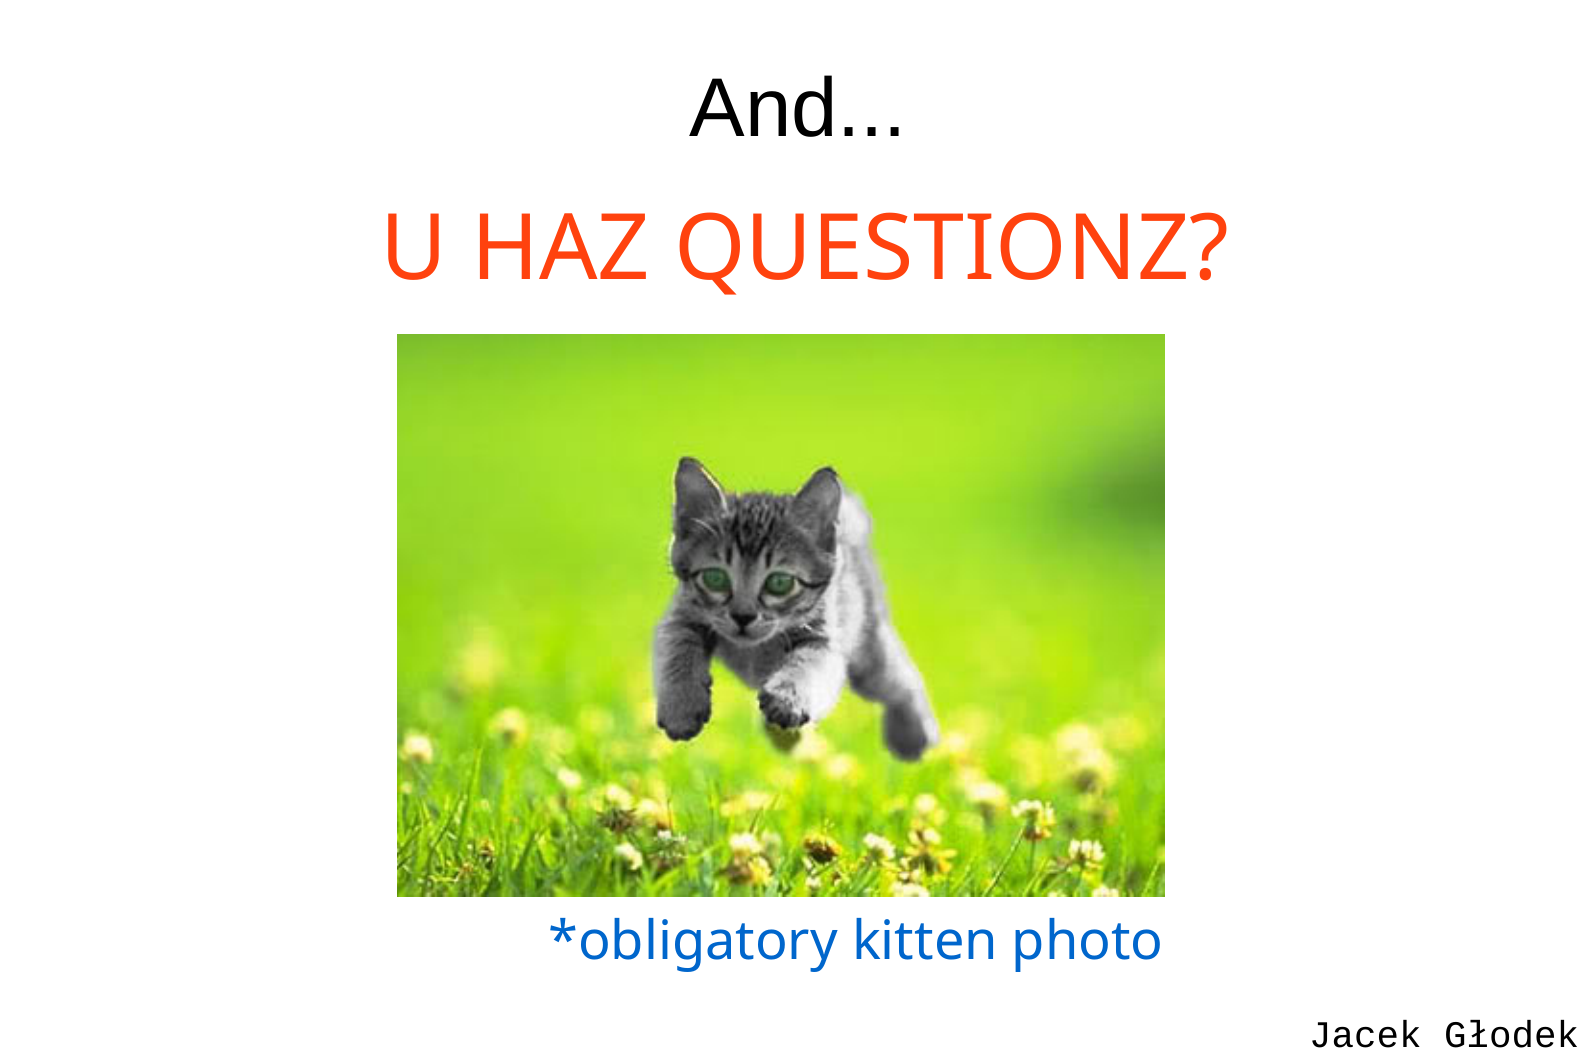

And...
U HAZ QUESTIONZ?
*obligatory kitten photo
Jacek Głodek